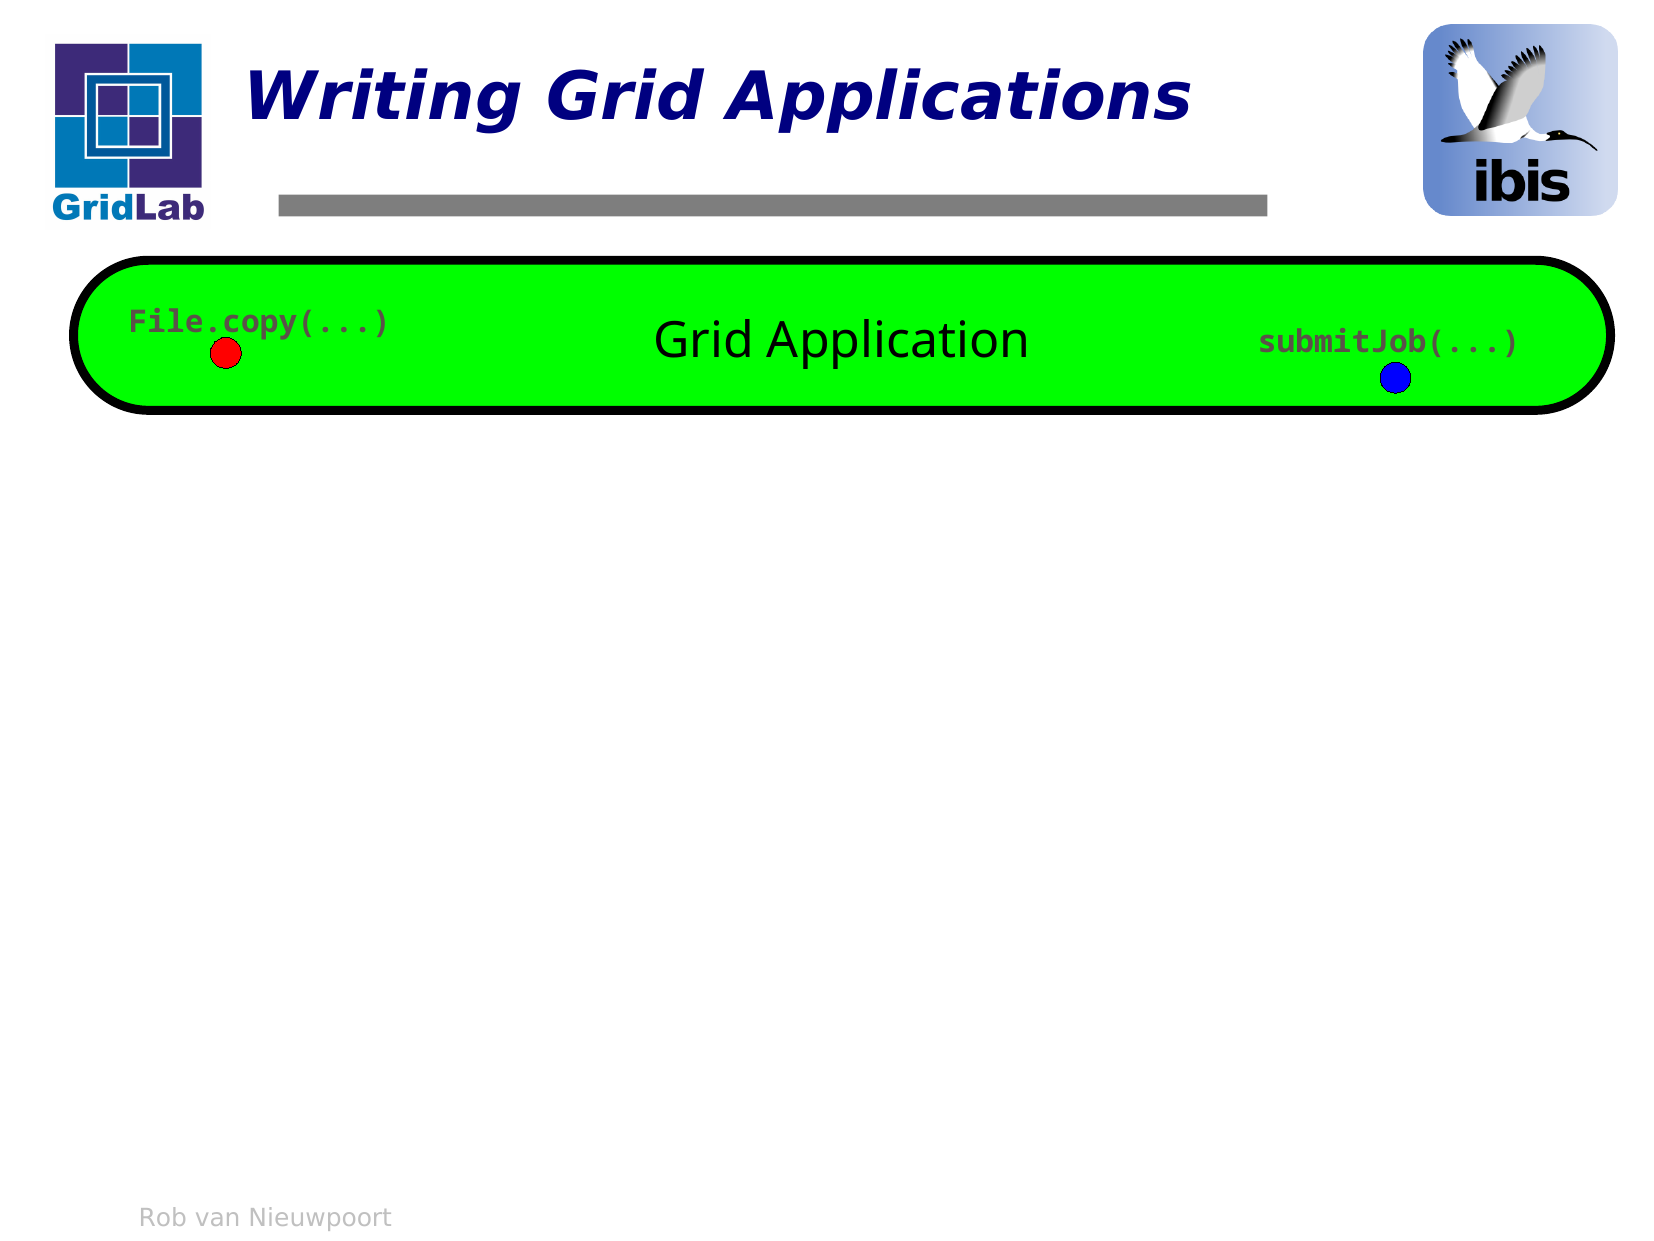

# Writing Grid Applications
Grid Application
File.copy(...)
submitJob(...)